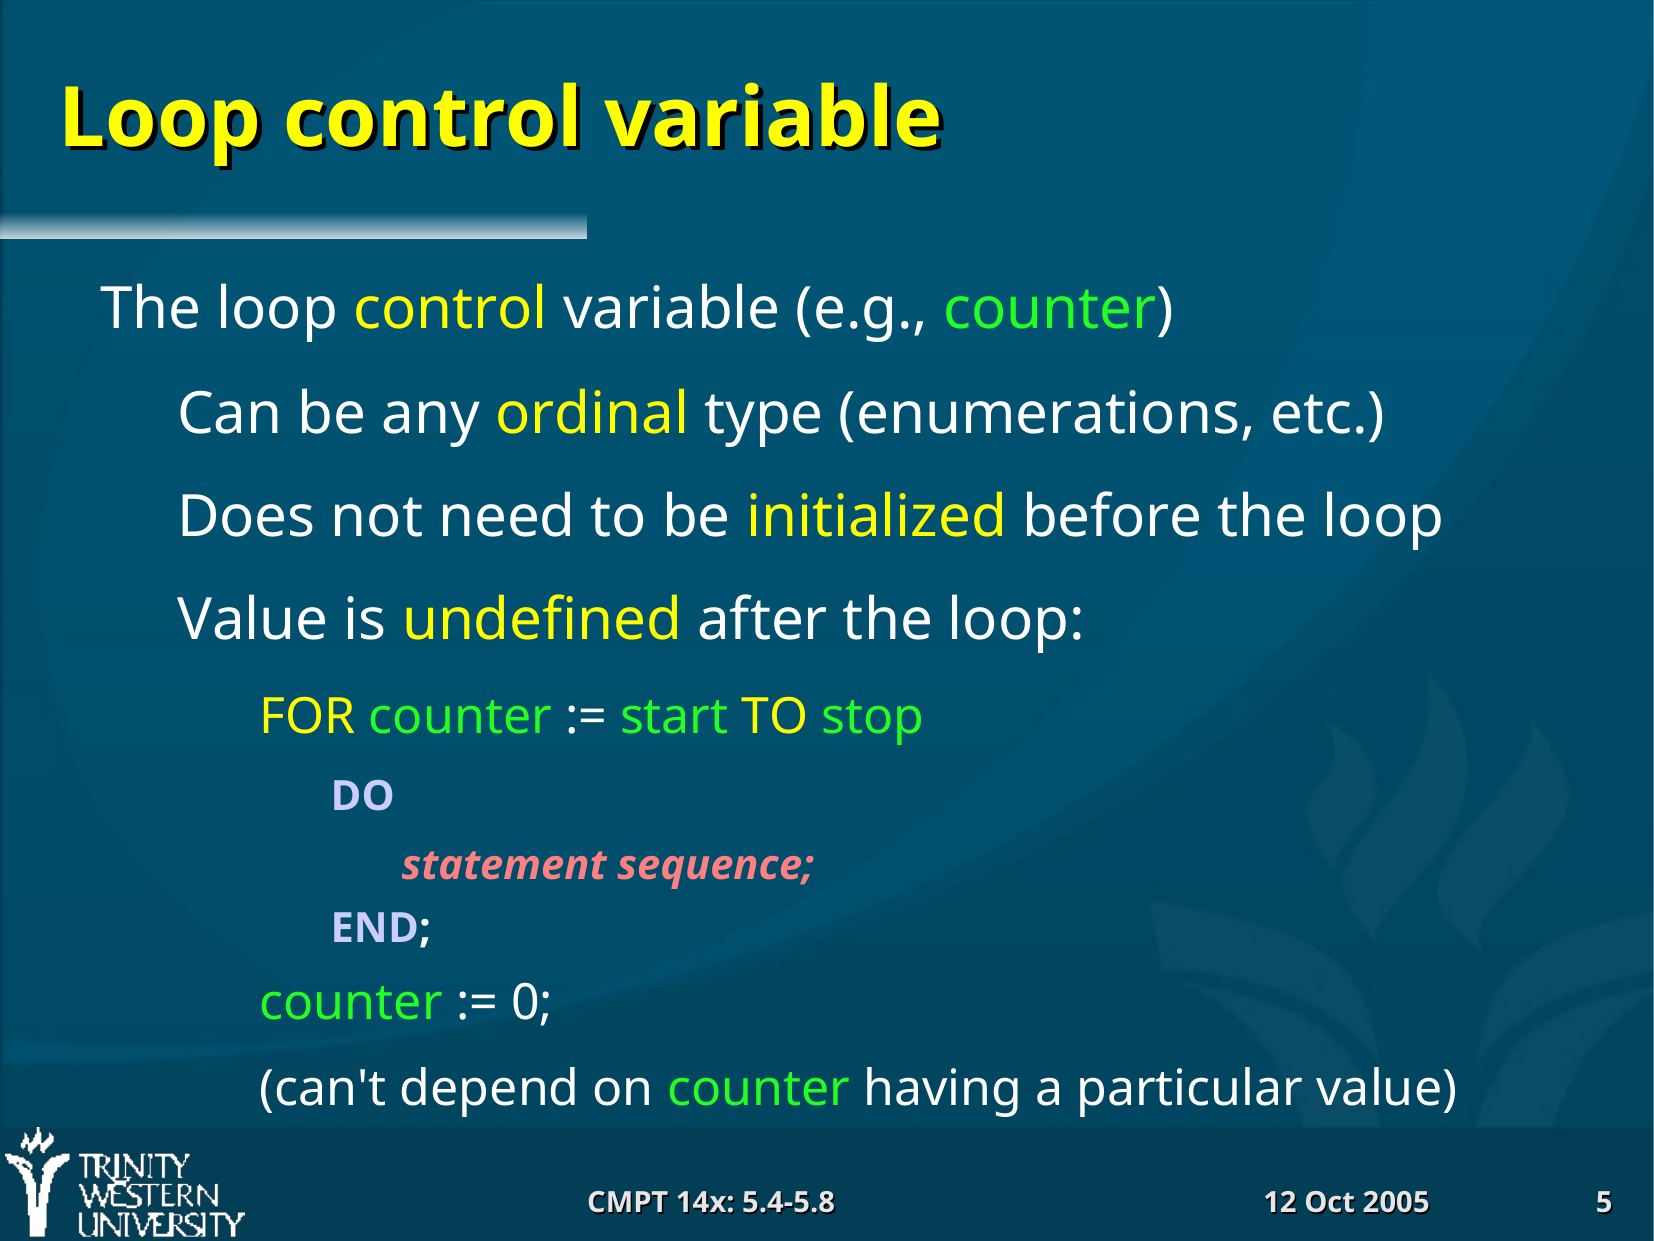

# Loop control variable
The loop control variable (e.g., counter)
Can be any ordinal type (enumerations, etc.)
Does not need to be initialized before the loop
Value is undefined after the loop:
FOR counter := start TO stop
DO
statement sequence;
END;
counter := 0;
(can't depend on counter having a particular value)
CMPT 14x: 5.4-5.8
12 Oct 2005
5